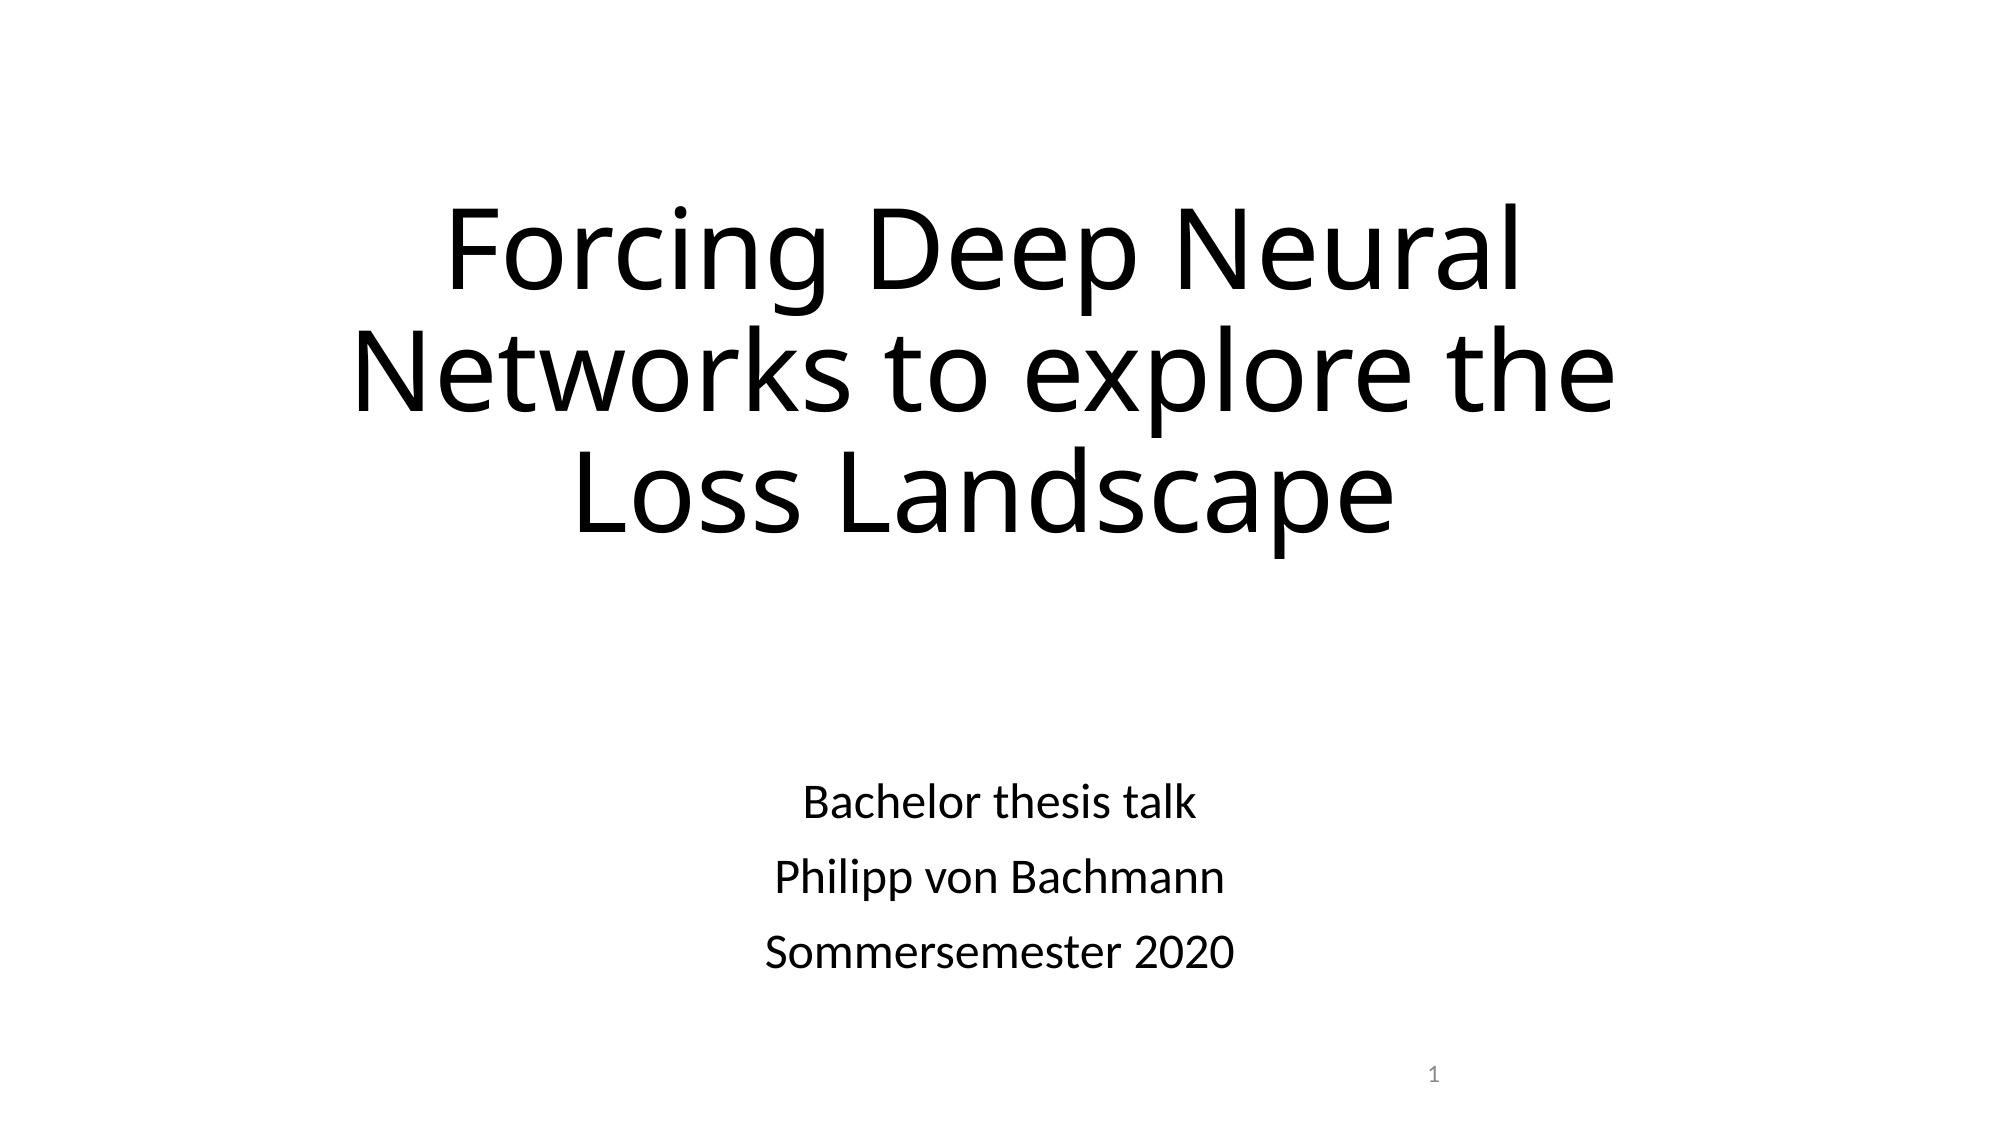

# Forcing Deep Neural Networks to explore the Loss Landscape
Bachelor thesis talk
Philipp von Bachmann
Sommersemester 2020
1